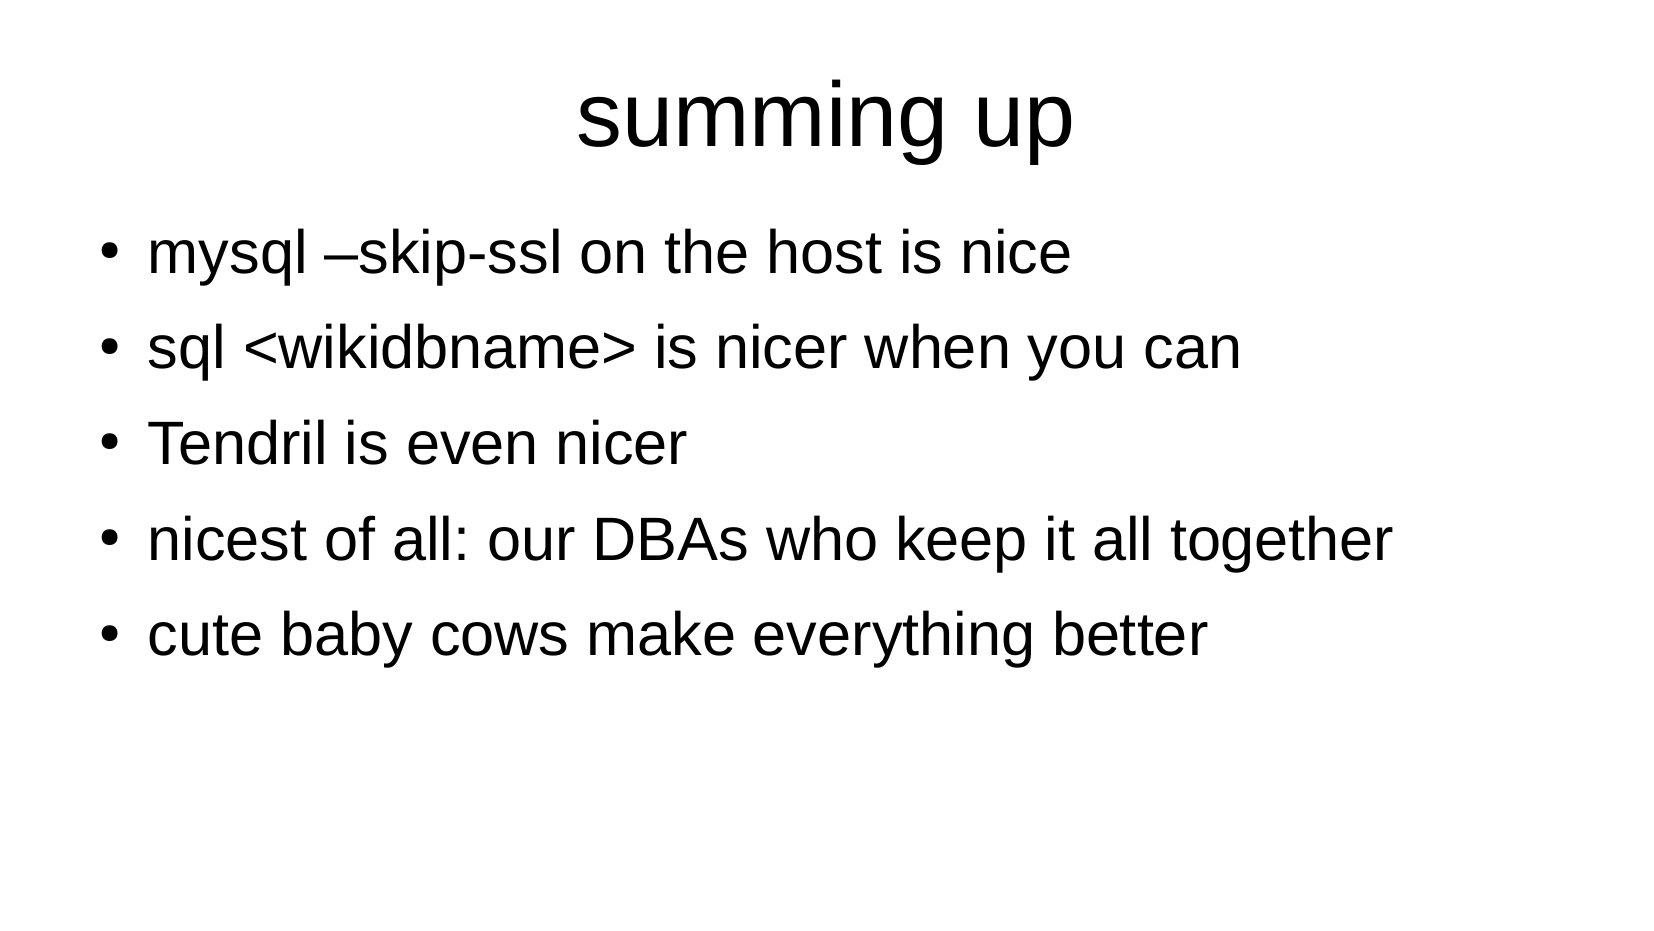

# summing up
mysql –skip-ssl on the host is nice
sql <wikidbname> is nicer when you can
Tendril is even nicer
nicest of all: our DBAs who keep it all together
cute baby cows make everything better